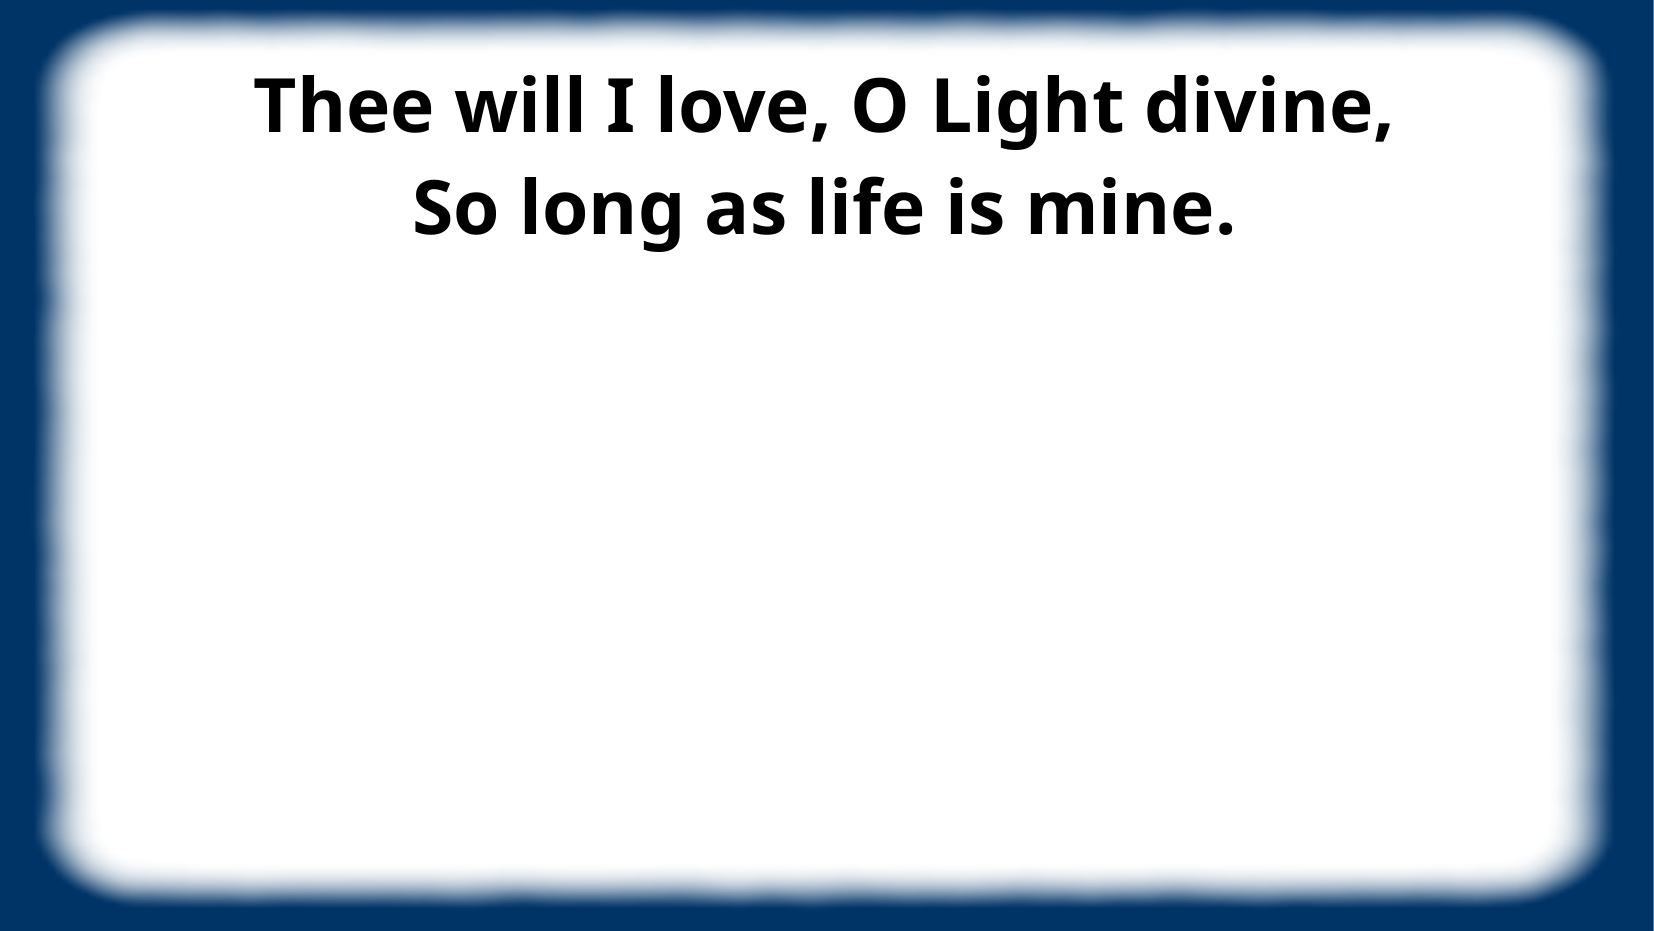

Thee will I love, O Light divine,
So long as life is mine.